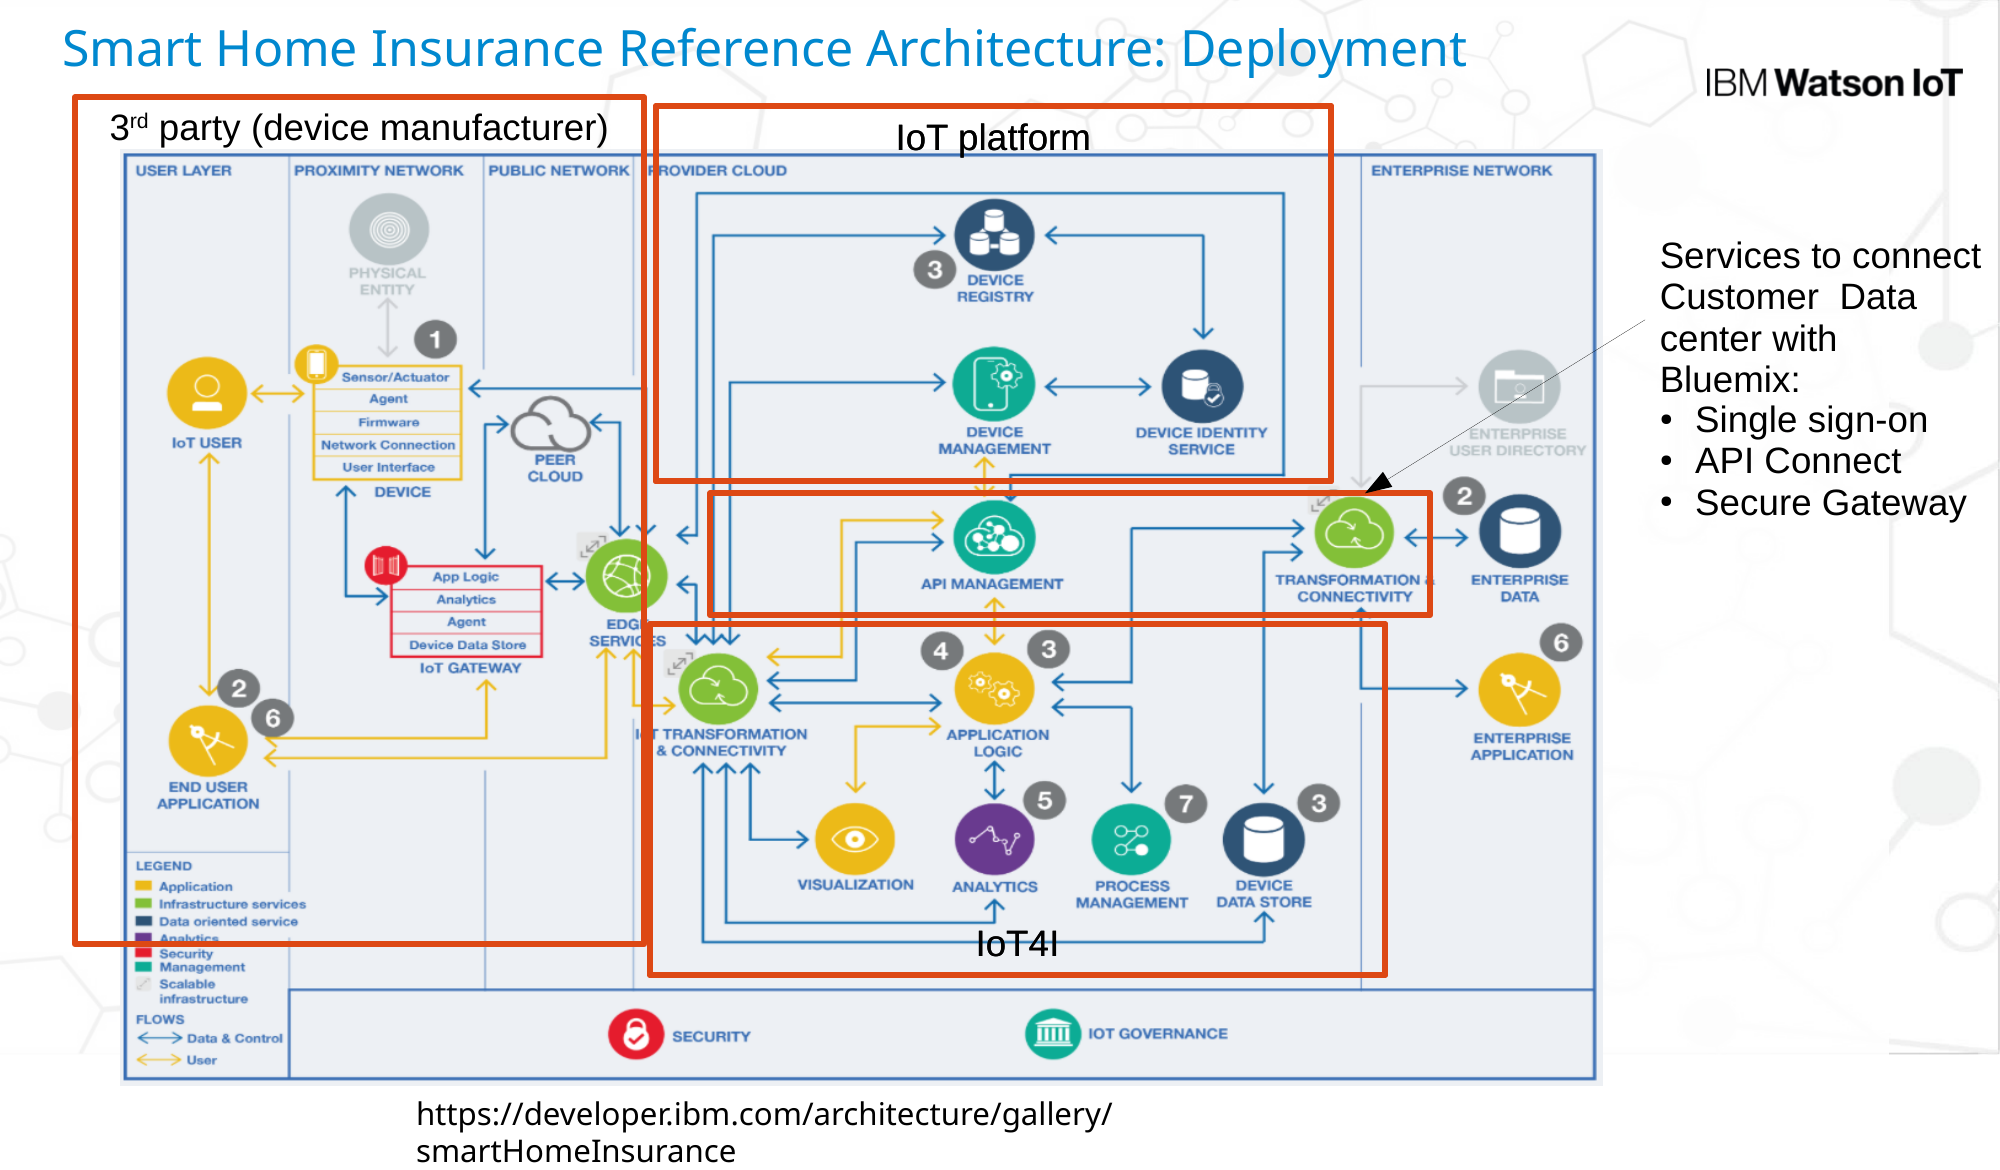

# Smart Home Insurance Reference Architecture: Deployment
3rd party (device manufacturer)
IoT platform
IoT platform
Services to connect Customer Data center with Bluemix:
Single sign-on
API Connect
Secure Gateway
IoT4I
IoT4I
https://developer.ibm.com/architecture/gallery/smartHomeInsurance